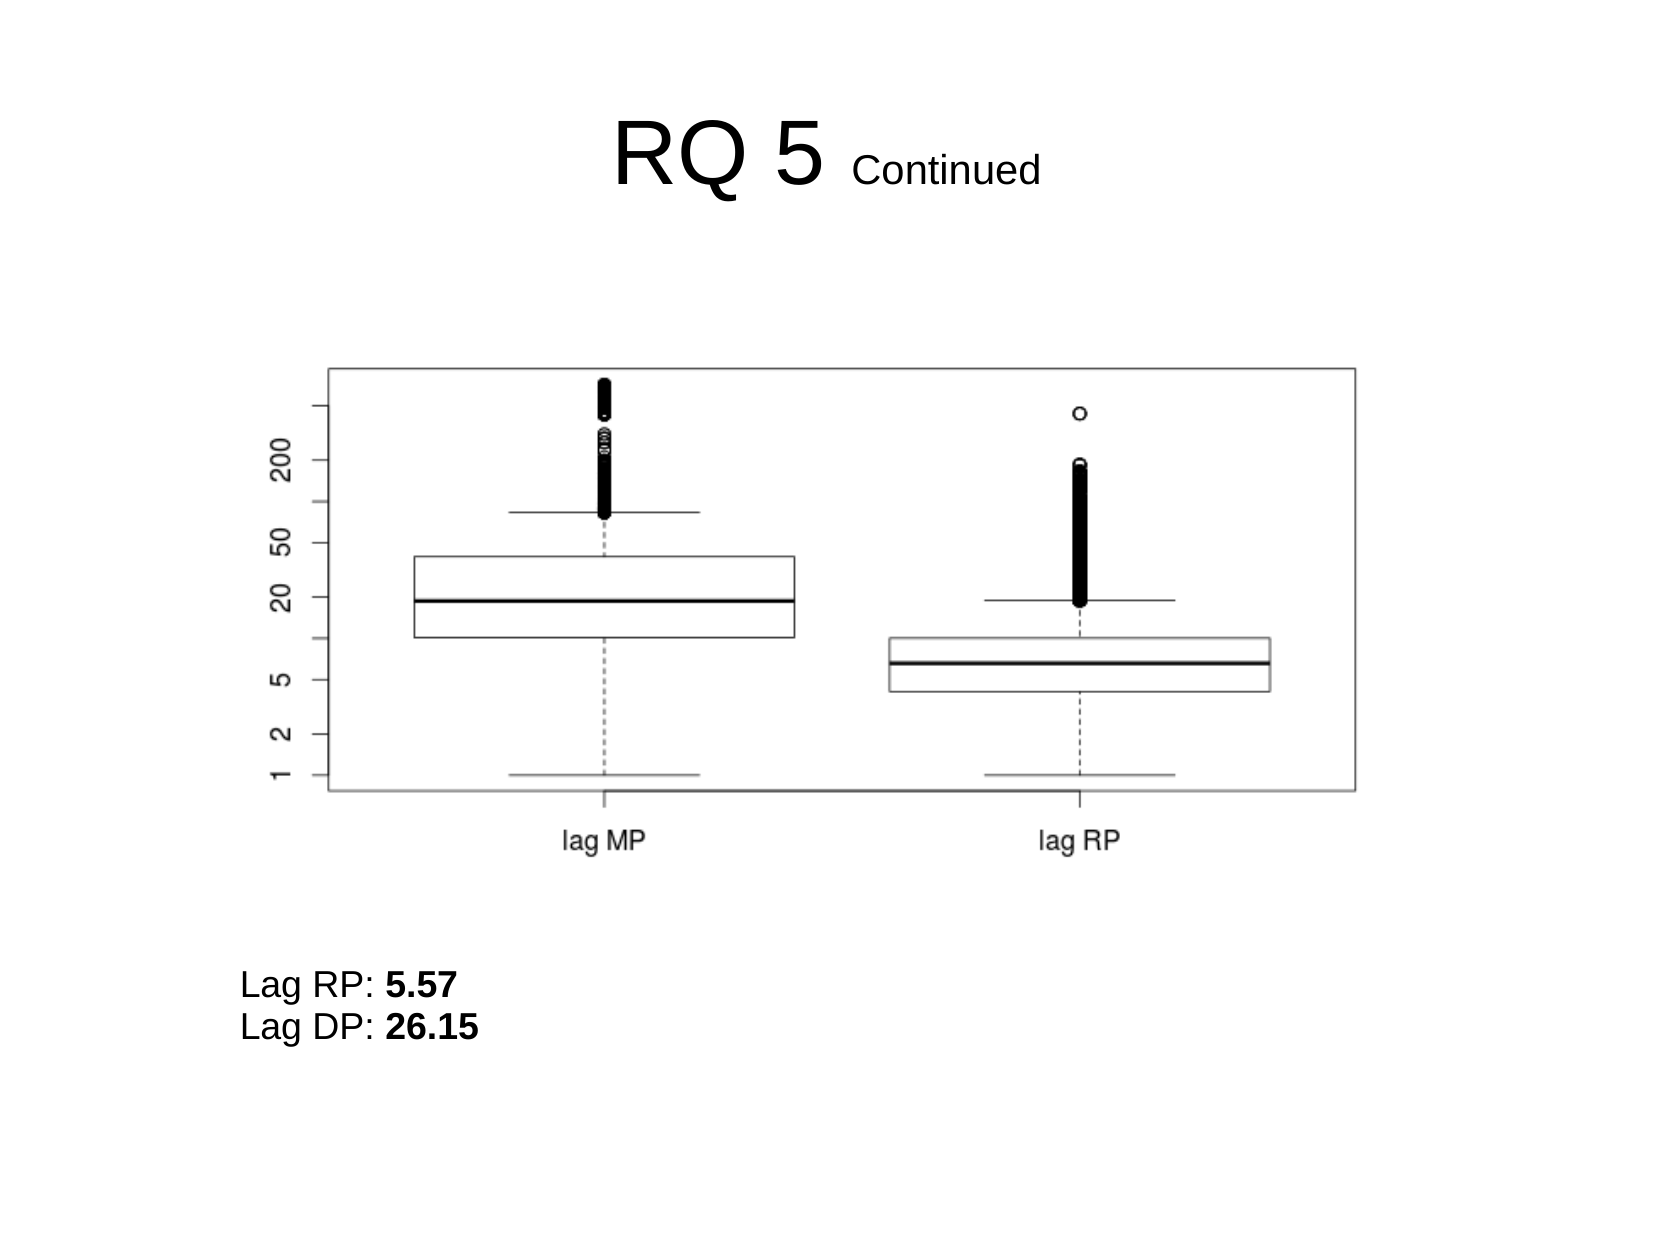

# RQ 5 Continued
Lag RP: 5.57
Lag DP: 26.15